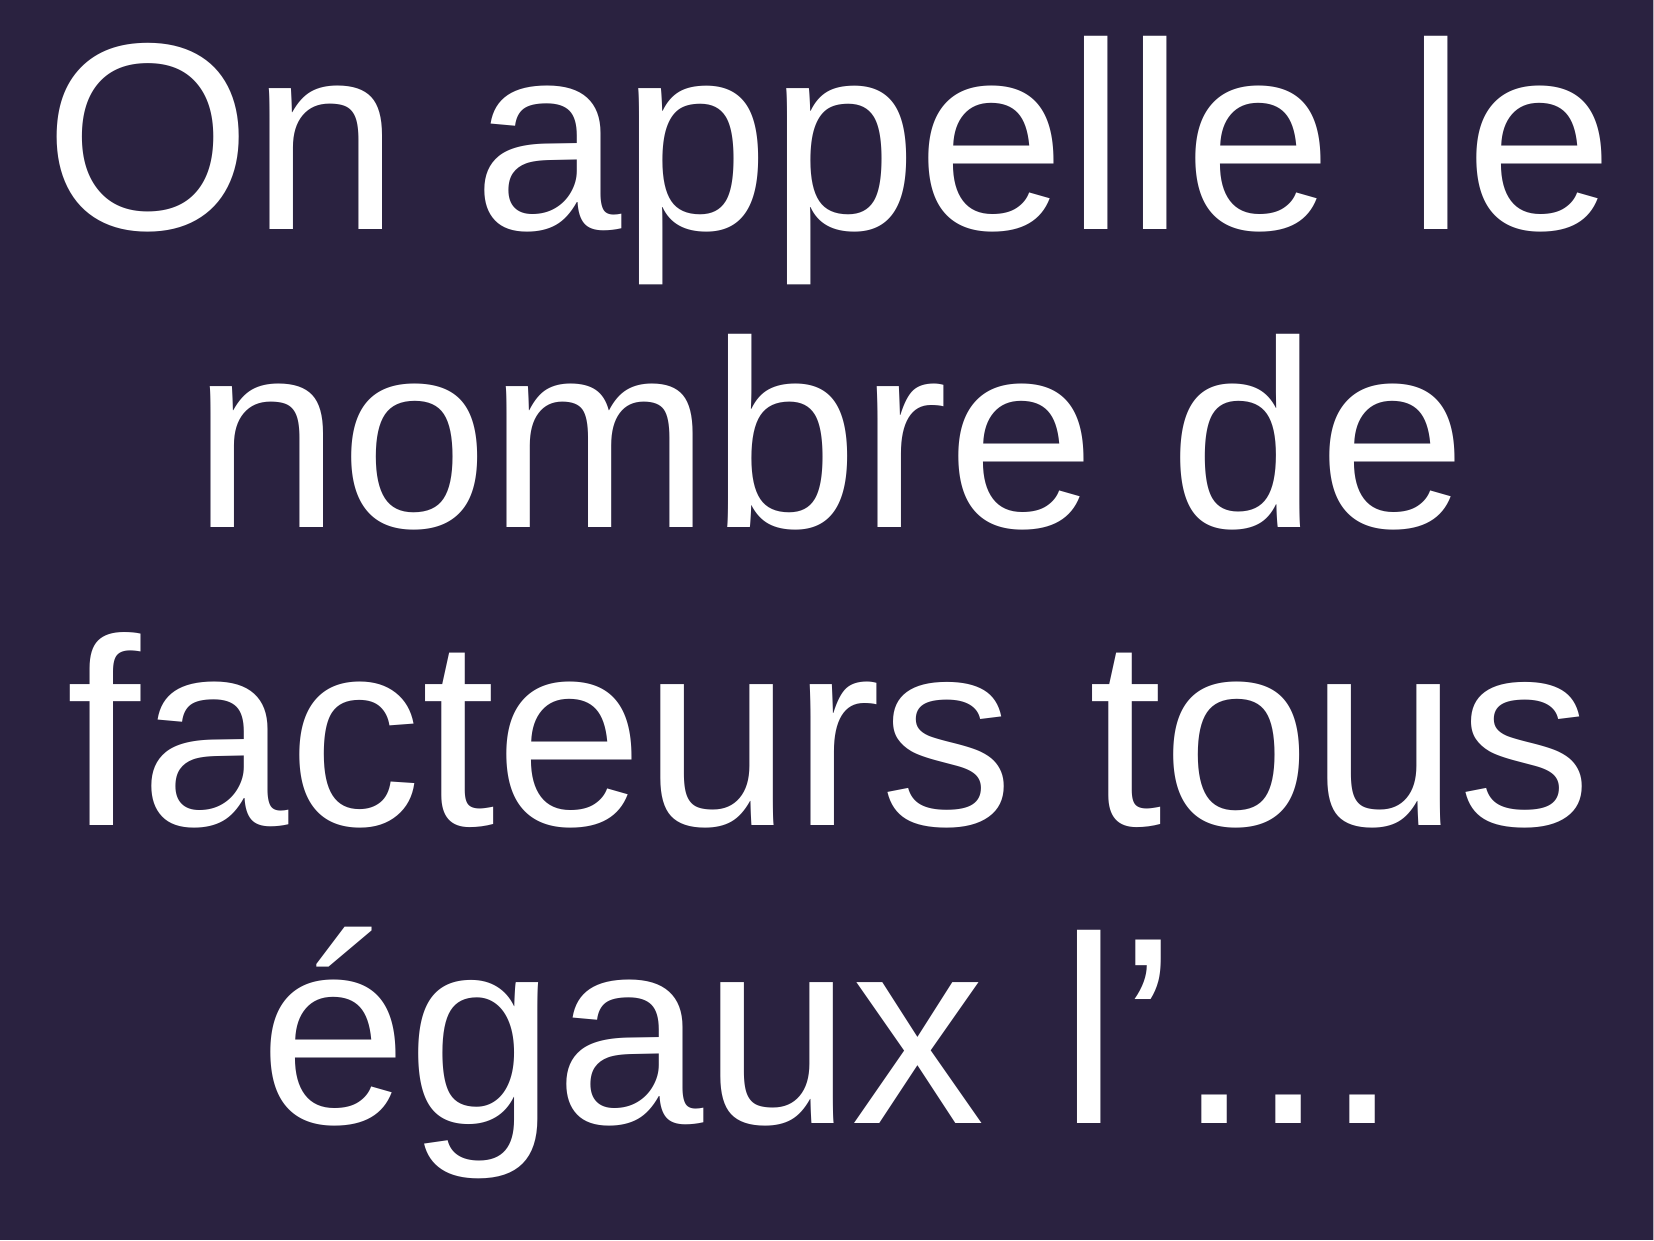

# On appelle le nombre de facteurs tous égaux l’...